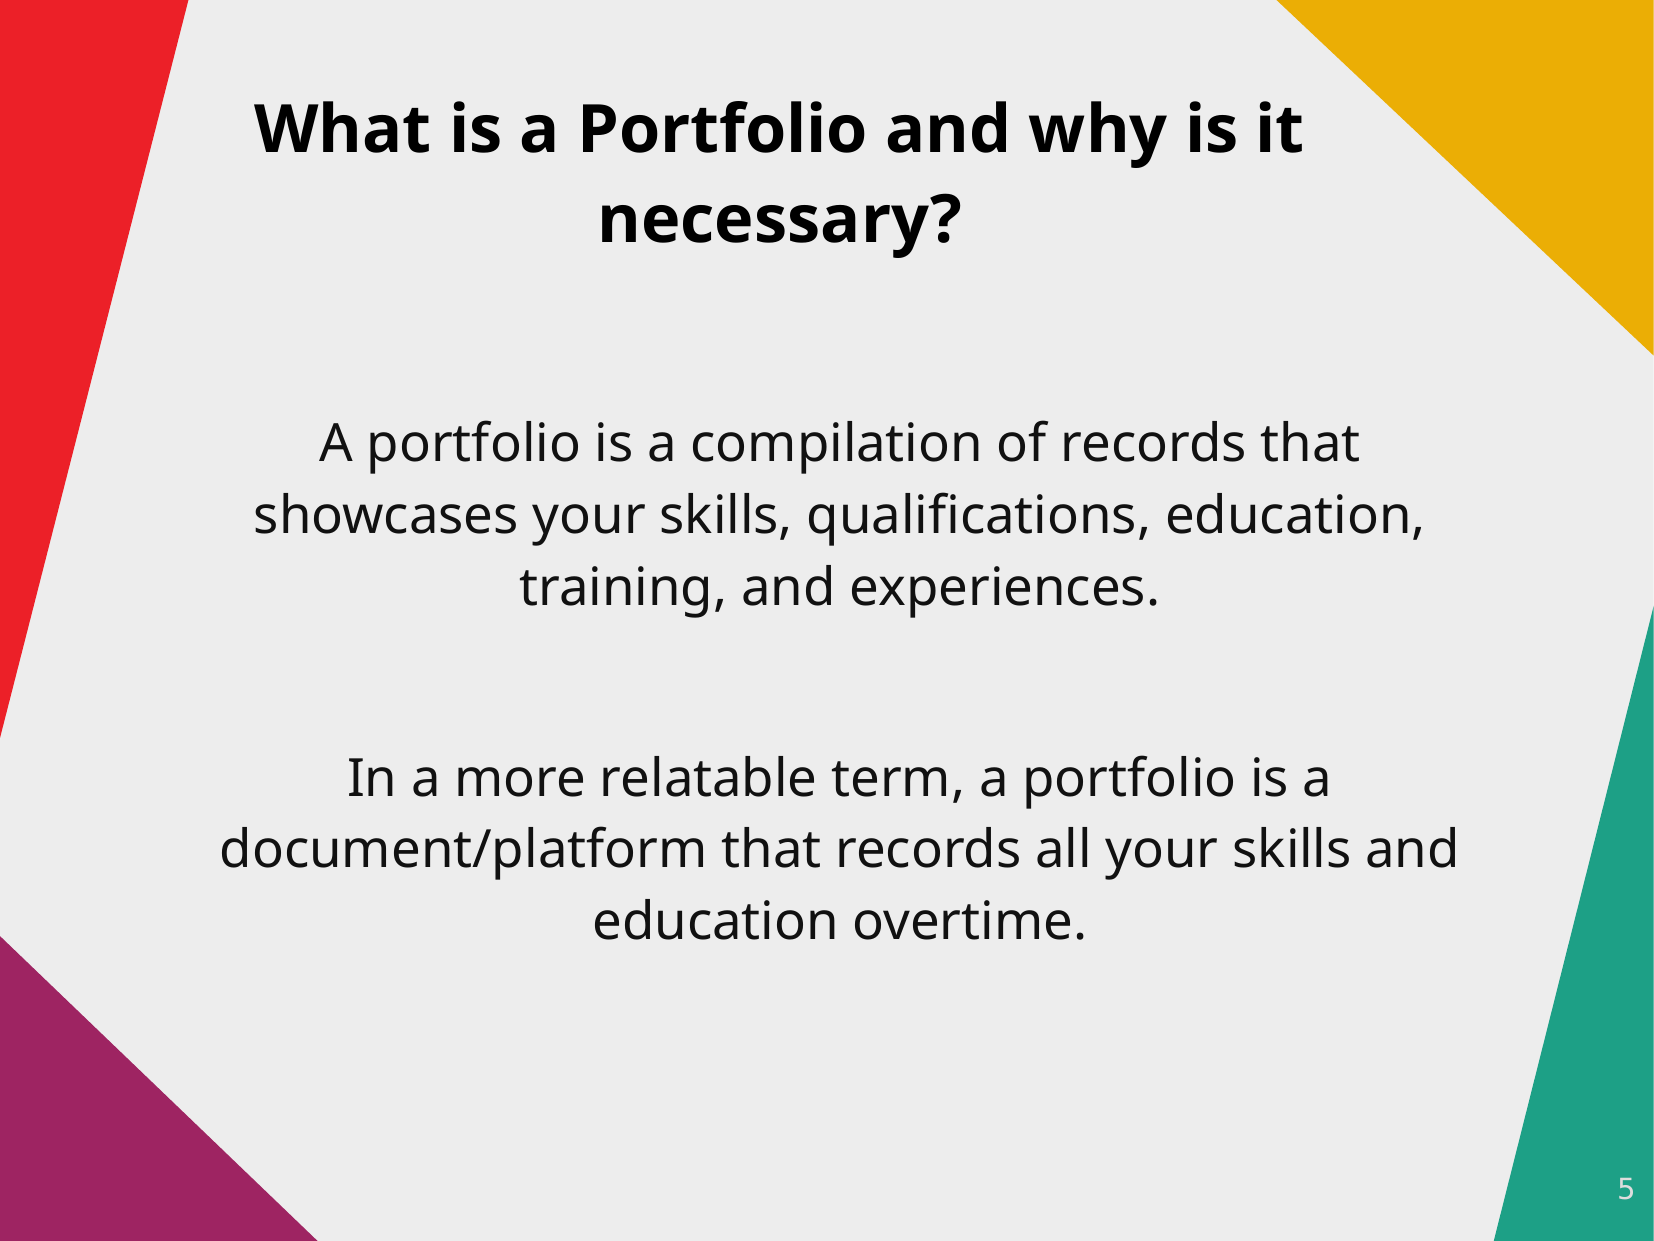

# What is a Portfolio and why is it necessary?
A portfolio is a compilation of records that showcases your skills, qualifications, education, training, and experiences.
In a more relatable term, a portfolio is a document/platform that records all your skills and education overtime.
5